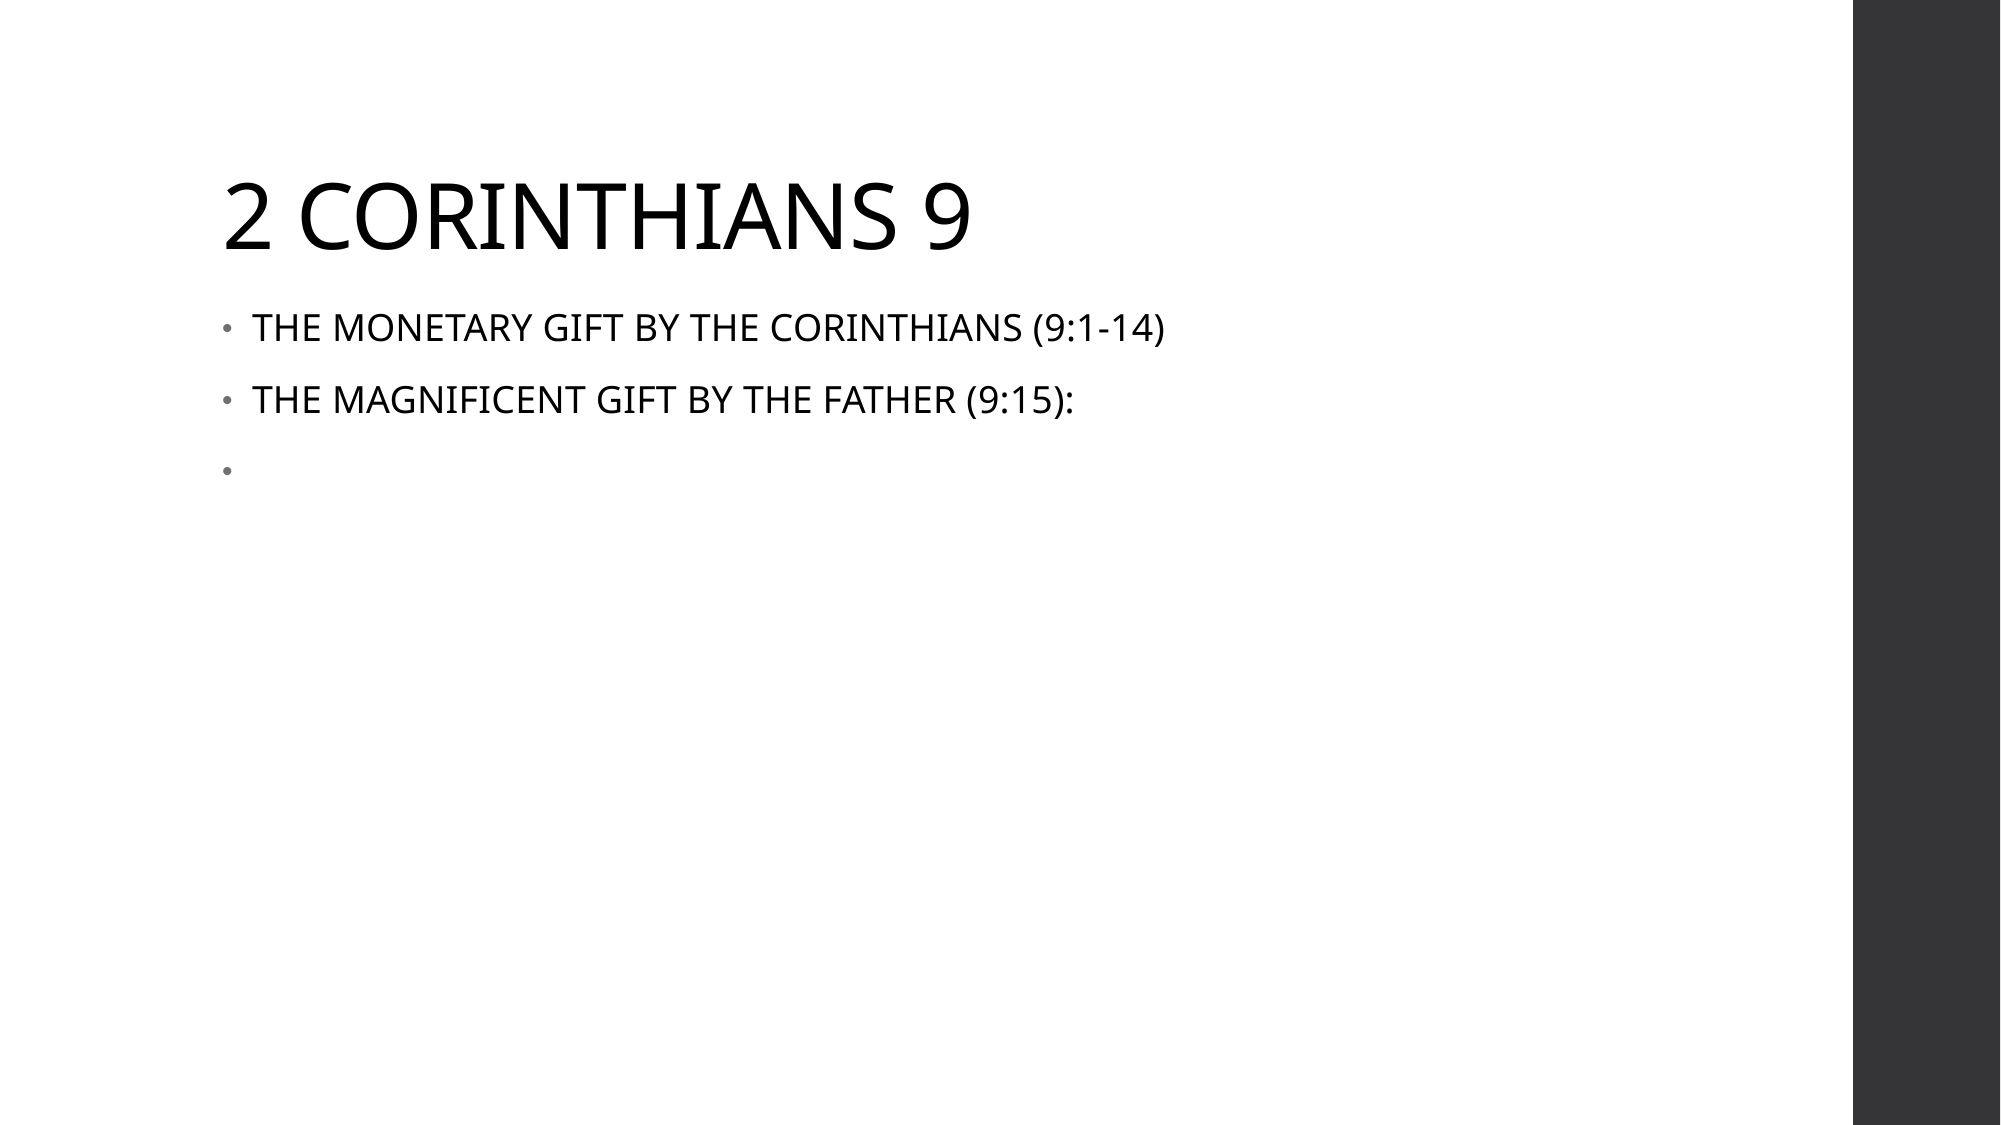

# 2 CORINTHIANS 9
THE MONETARY GIFT BY THE CORINTHIANS (9:1-14)
THE MAGNIFICENT GIFT BY THE FATHER (9:15):